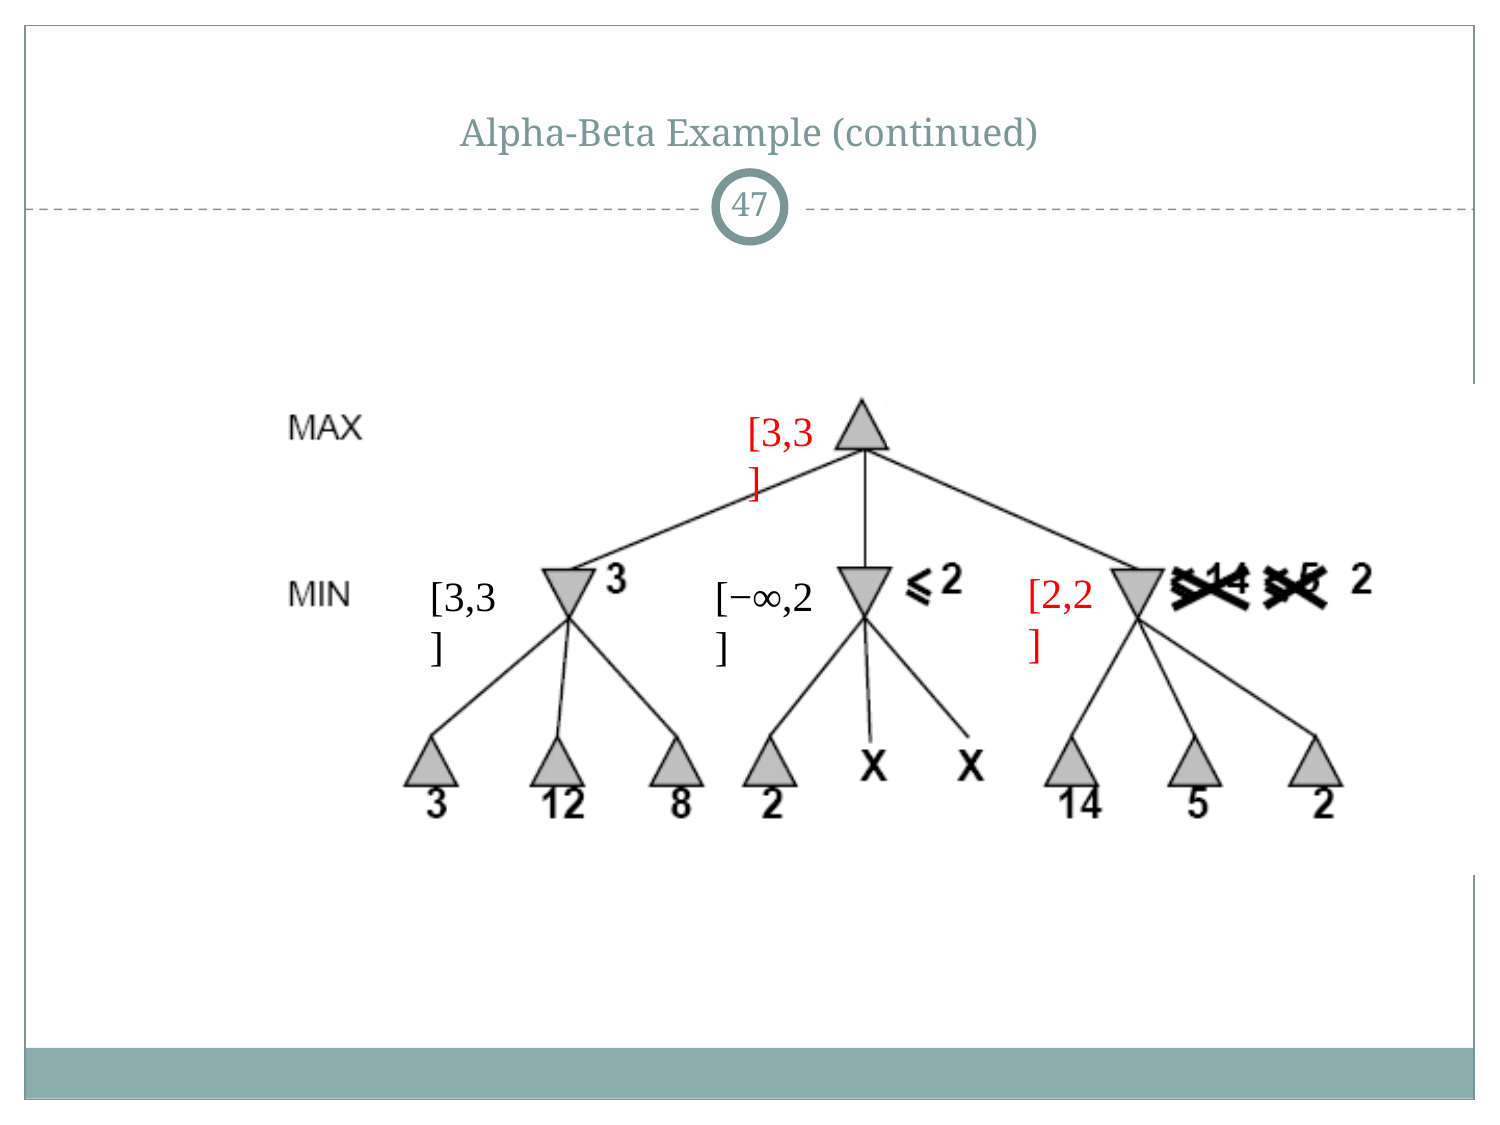

# Alpha-Beta Example (continued)
[3,3]
[2,2]
[3,3]
[−∞,2]